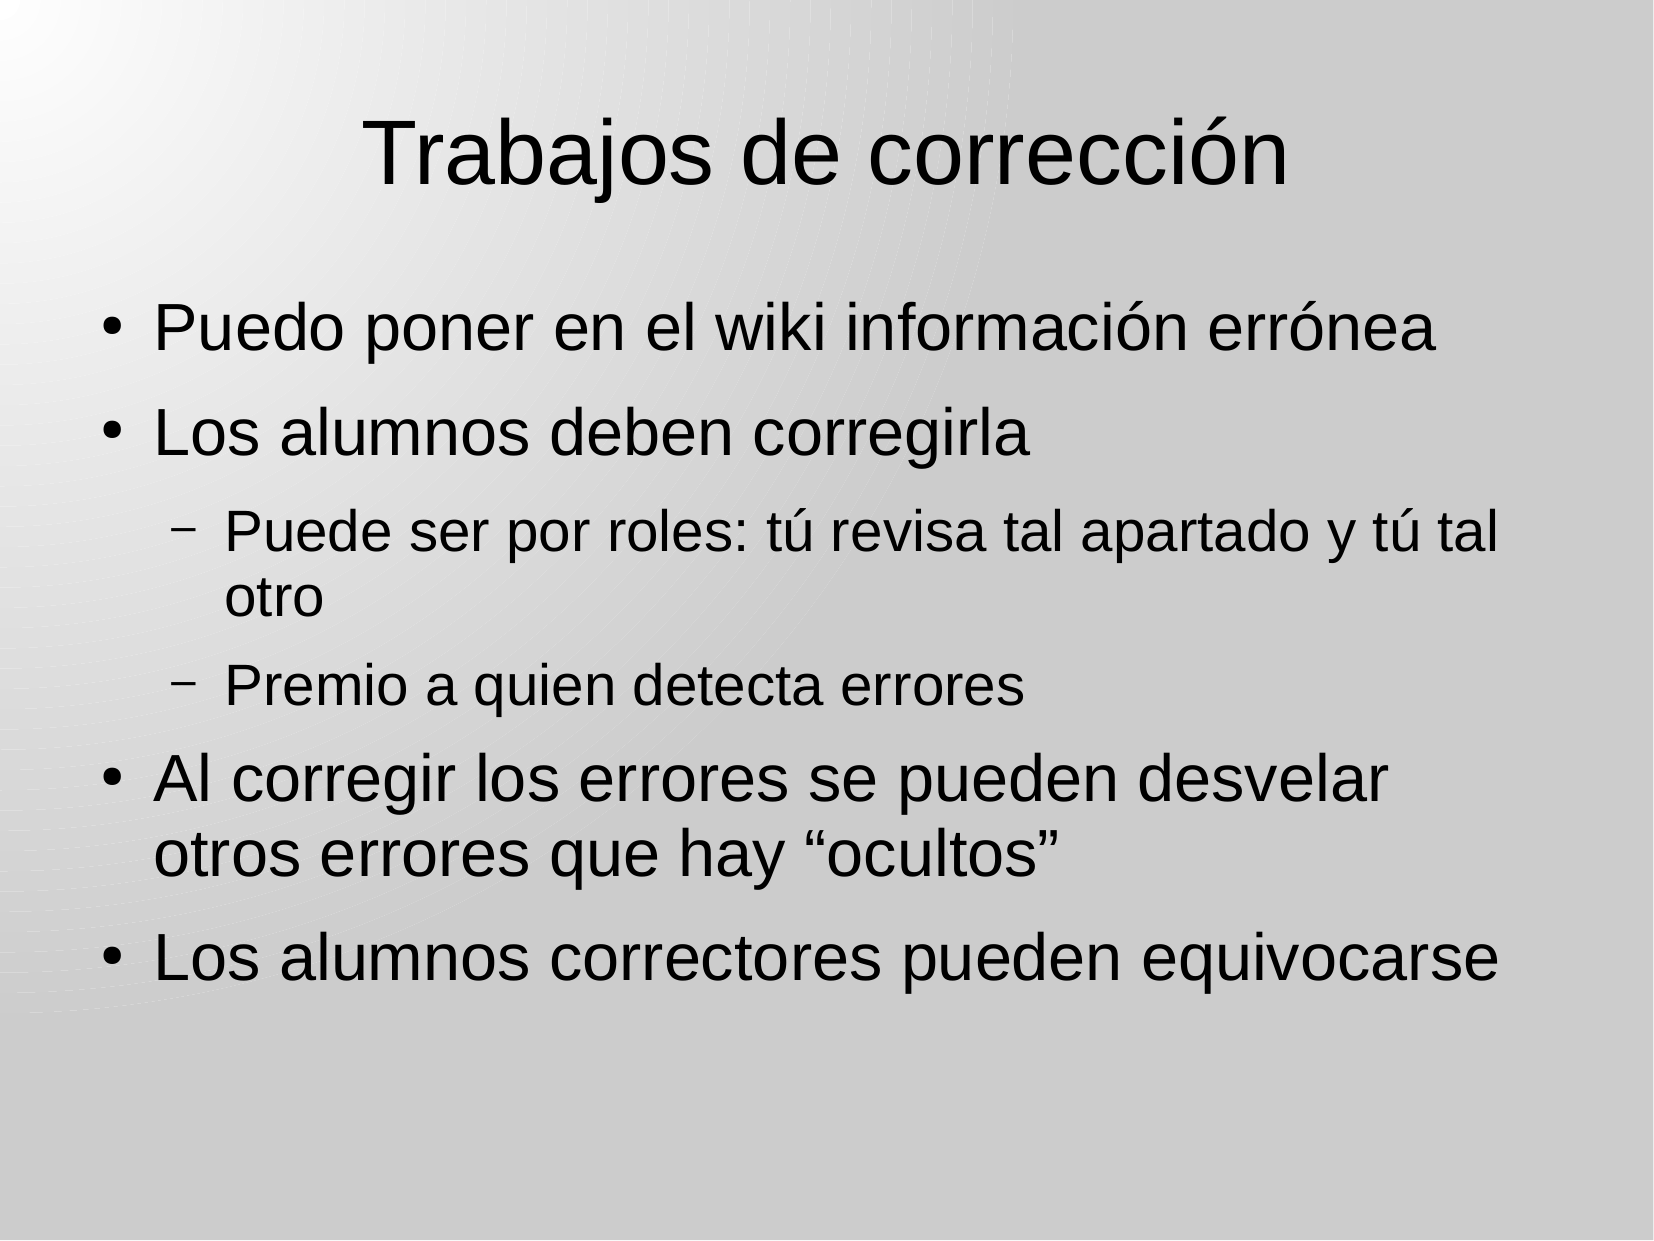

# Trabajos de corrección
Puedo poner en el wiki información errónea
Los alumnos deben corregirla
Puede ser por roles: tú revisa tal apartado y tú tal otro
Premio a quien detecta errores
Al corregir los errores se pueden desvelar otros errores que hay “ocultos”
Los alumnos correctores pueden equivocarse